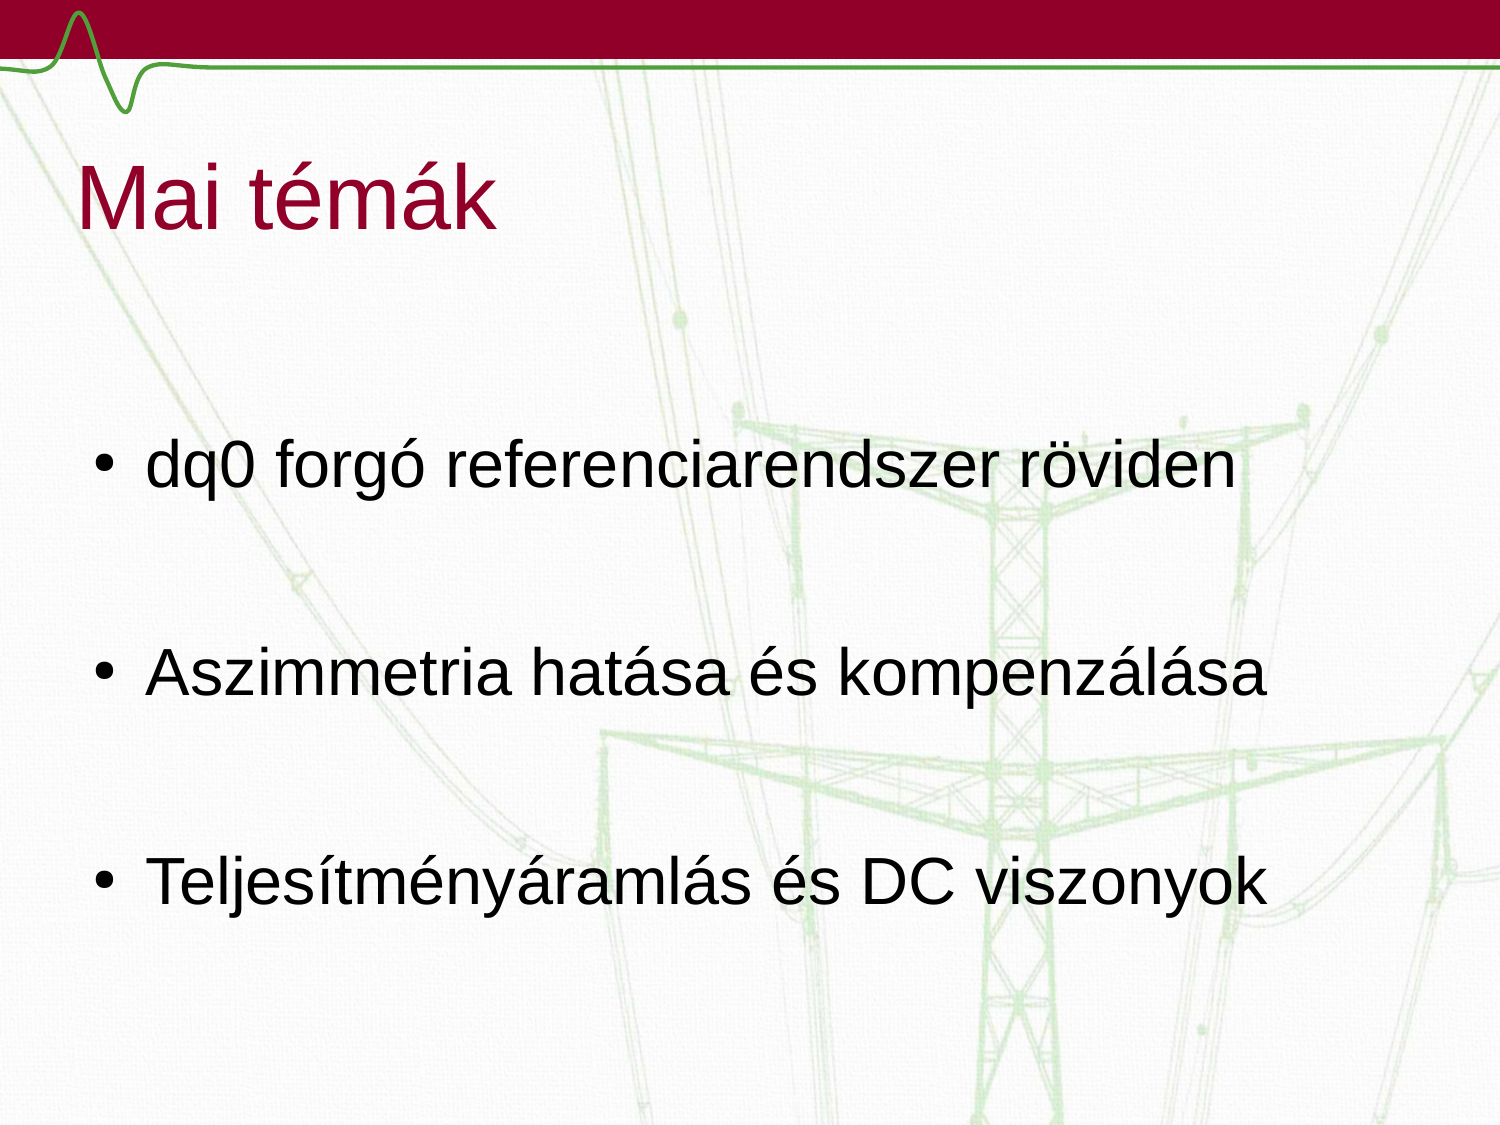

# Mai témák
dq0 forgó referenciarendszer röviden
Aszimmetria hatása és kompenzálása
Teljesítményáramlás és DC viszonyok